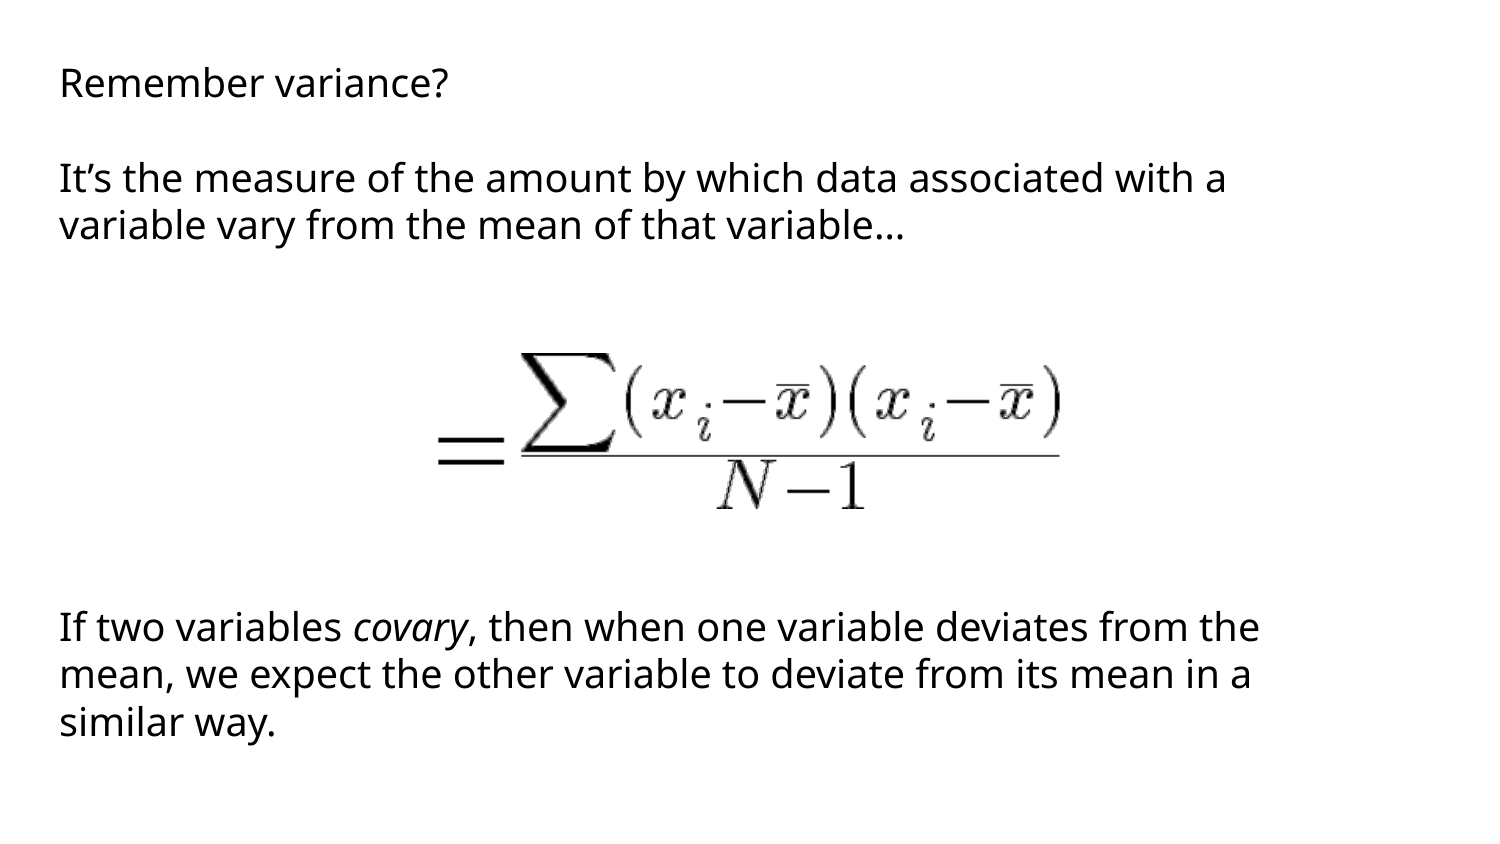

Remember variance?
It’s the measure of the amount by which data associated with a variable vary from the mean of that variable…
If two variables covary, then when one variable deviates from the mean, we expect the other variable to deviate from its mean in a similar way.